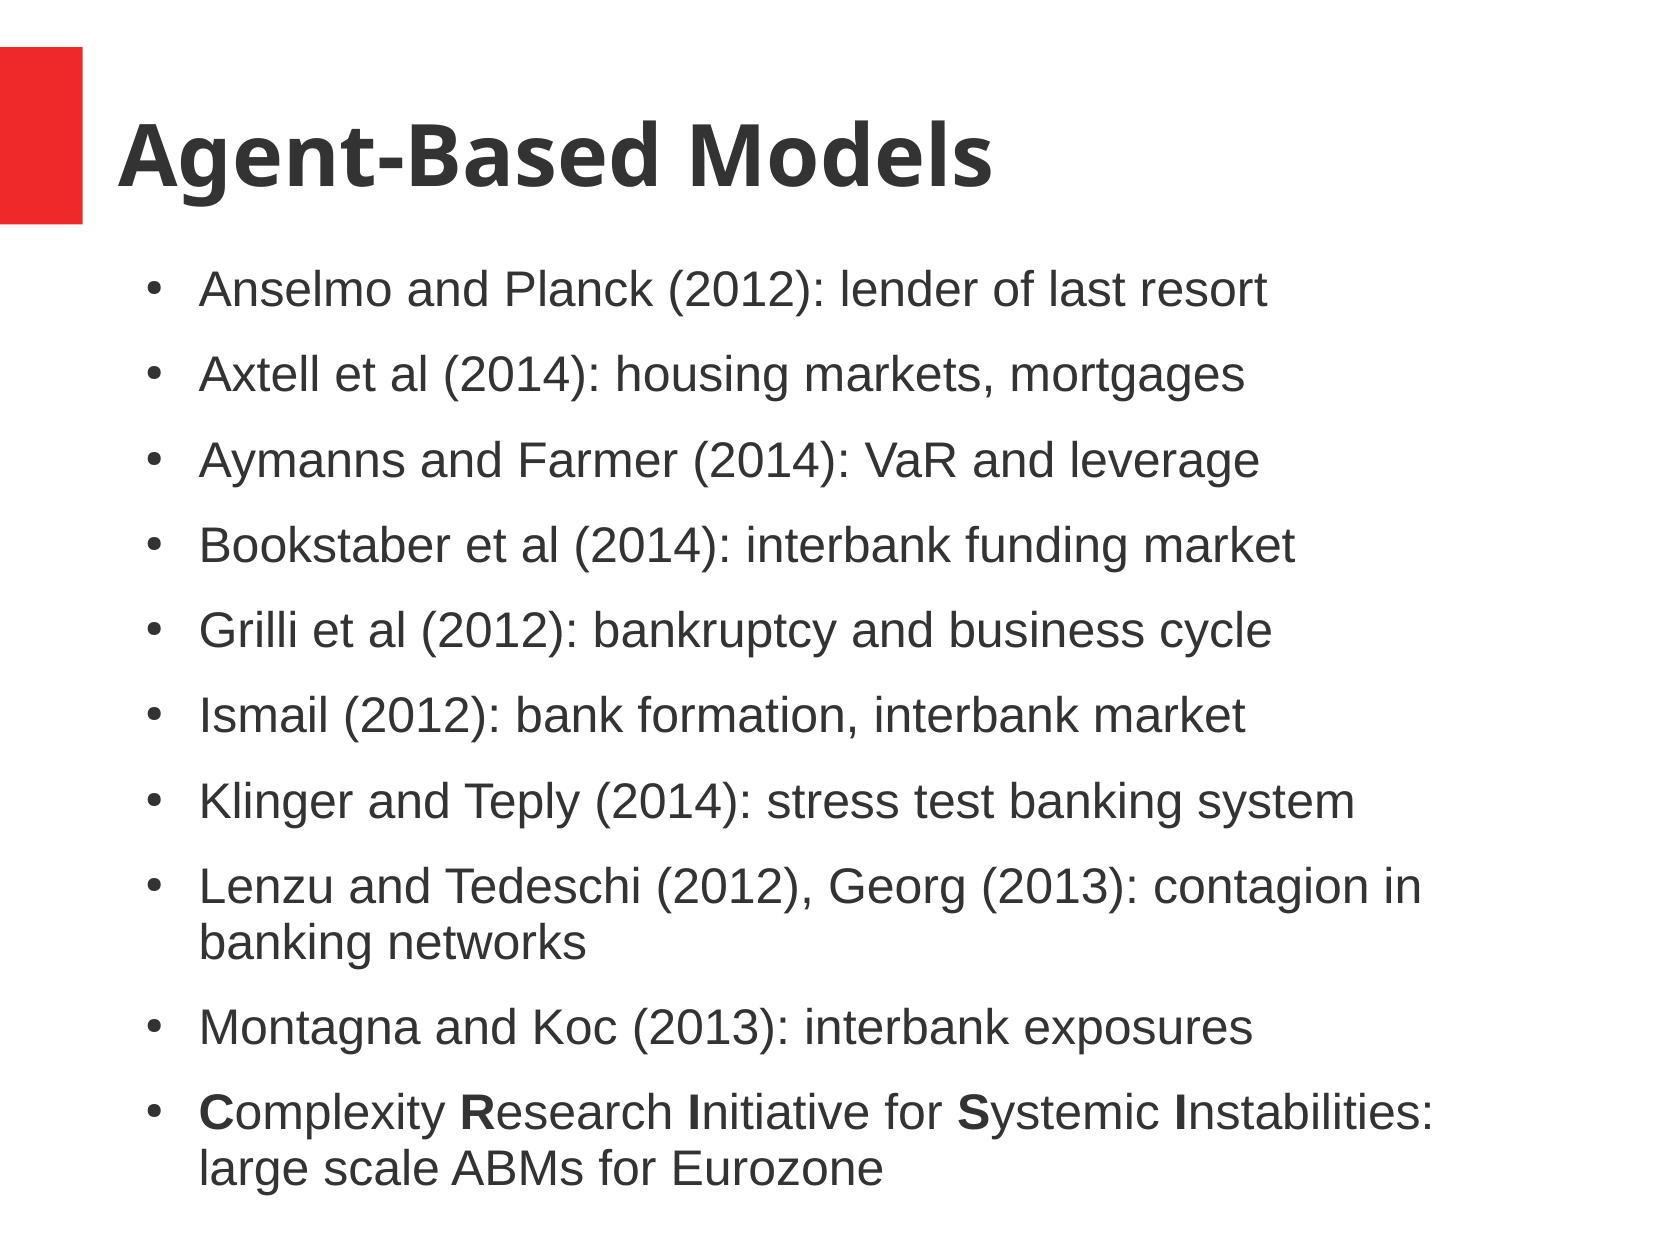

# Agent-Based Models
Anselmo and Planck (2012): lender of last resort
Axtell et al (2014): housing markets, mortgages
Aymanns and Farmer (2014): VaR and leverage
Bookstaber et al (2014): interbank funding market
Grilli et al (2012): bankruptcy and business cycle
Ismail (2012): bank formation, interbank market
Klinger and Teply (2014): stress test banking system
Lenzu and Tedeschi (2012), Georg (2013): contagion in banking networks
Montagna and Koc (2013): interbank exposures
Complexity Research Initiative for Systemic Instabilities: large scale ABMs for Eurozone